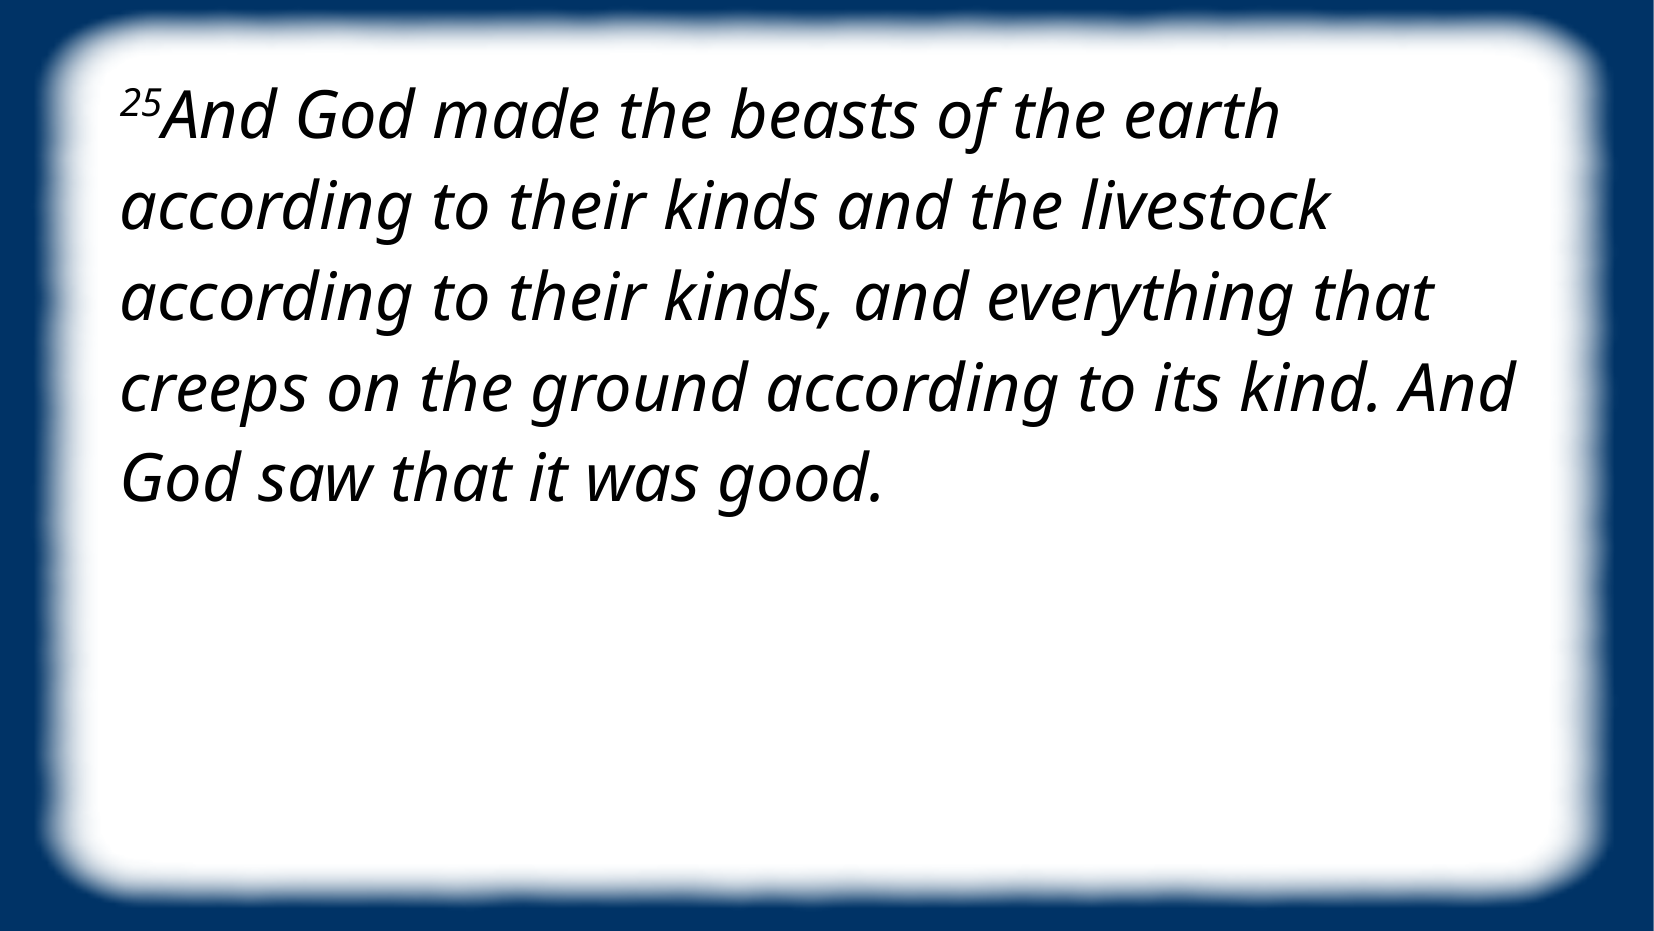

25And God made the beasts of the earth according to their kinds and the livestock according to their kinds, and everything that creeps on the ground according to its kind. And God saw that it was good.